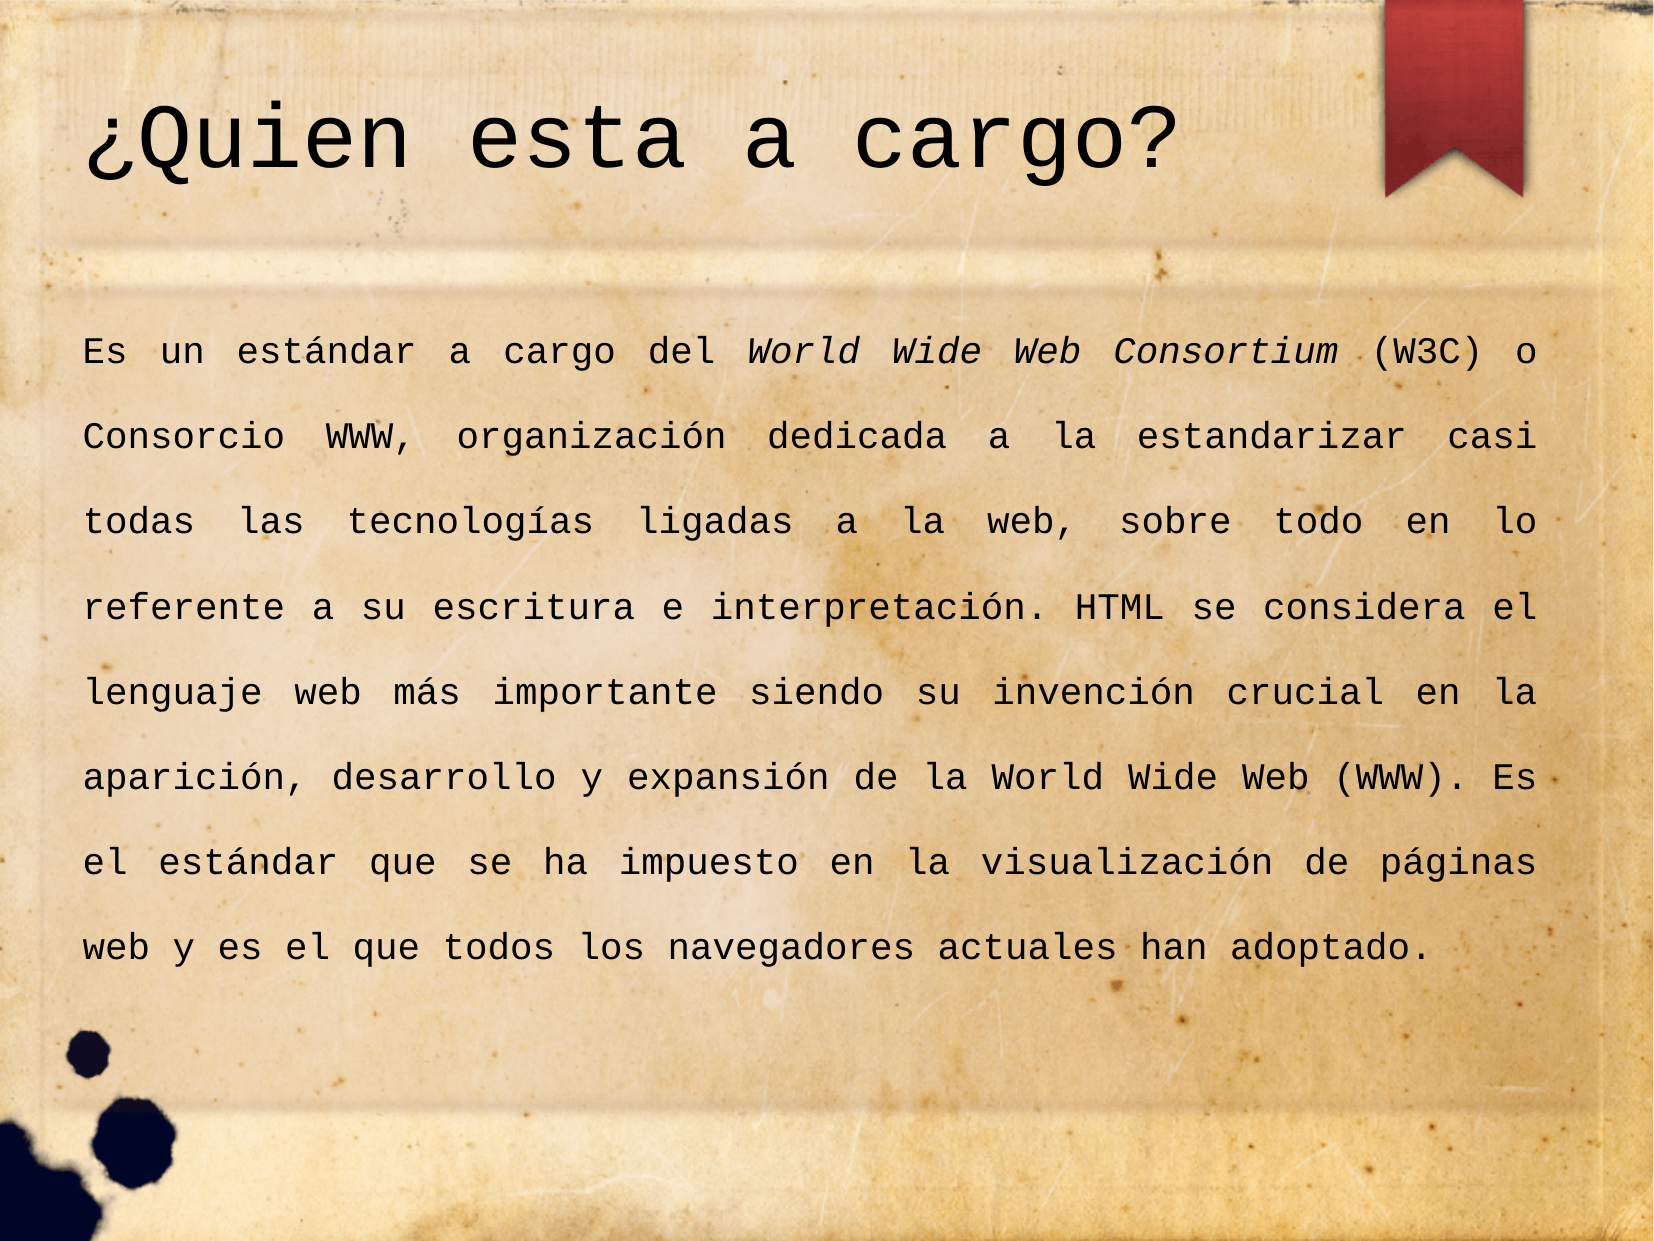

# ¿Quien esta a cargo?
Es un estándar a cargo del World Wide Web Consortium (W3C) o Consorcio WWW, organización dedicada a la estandarizar casi todas las tecnologías ligadas a la web, sobre todo en lo referente a su escritura e interpretación. HTML se considera el lenguaje web más importante siendo su invención crucial en la aparición, desarrollo y expansión de la World Wide Web (WWW). Es el estándar que se ha impuesto en la visualización de páginas web y es el que todos los navegadores actuales han adoptado.